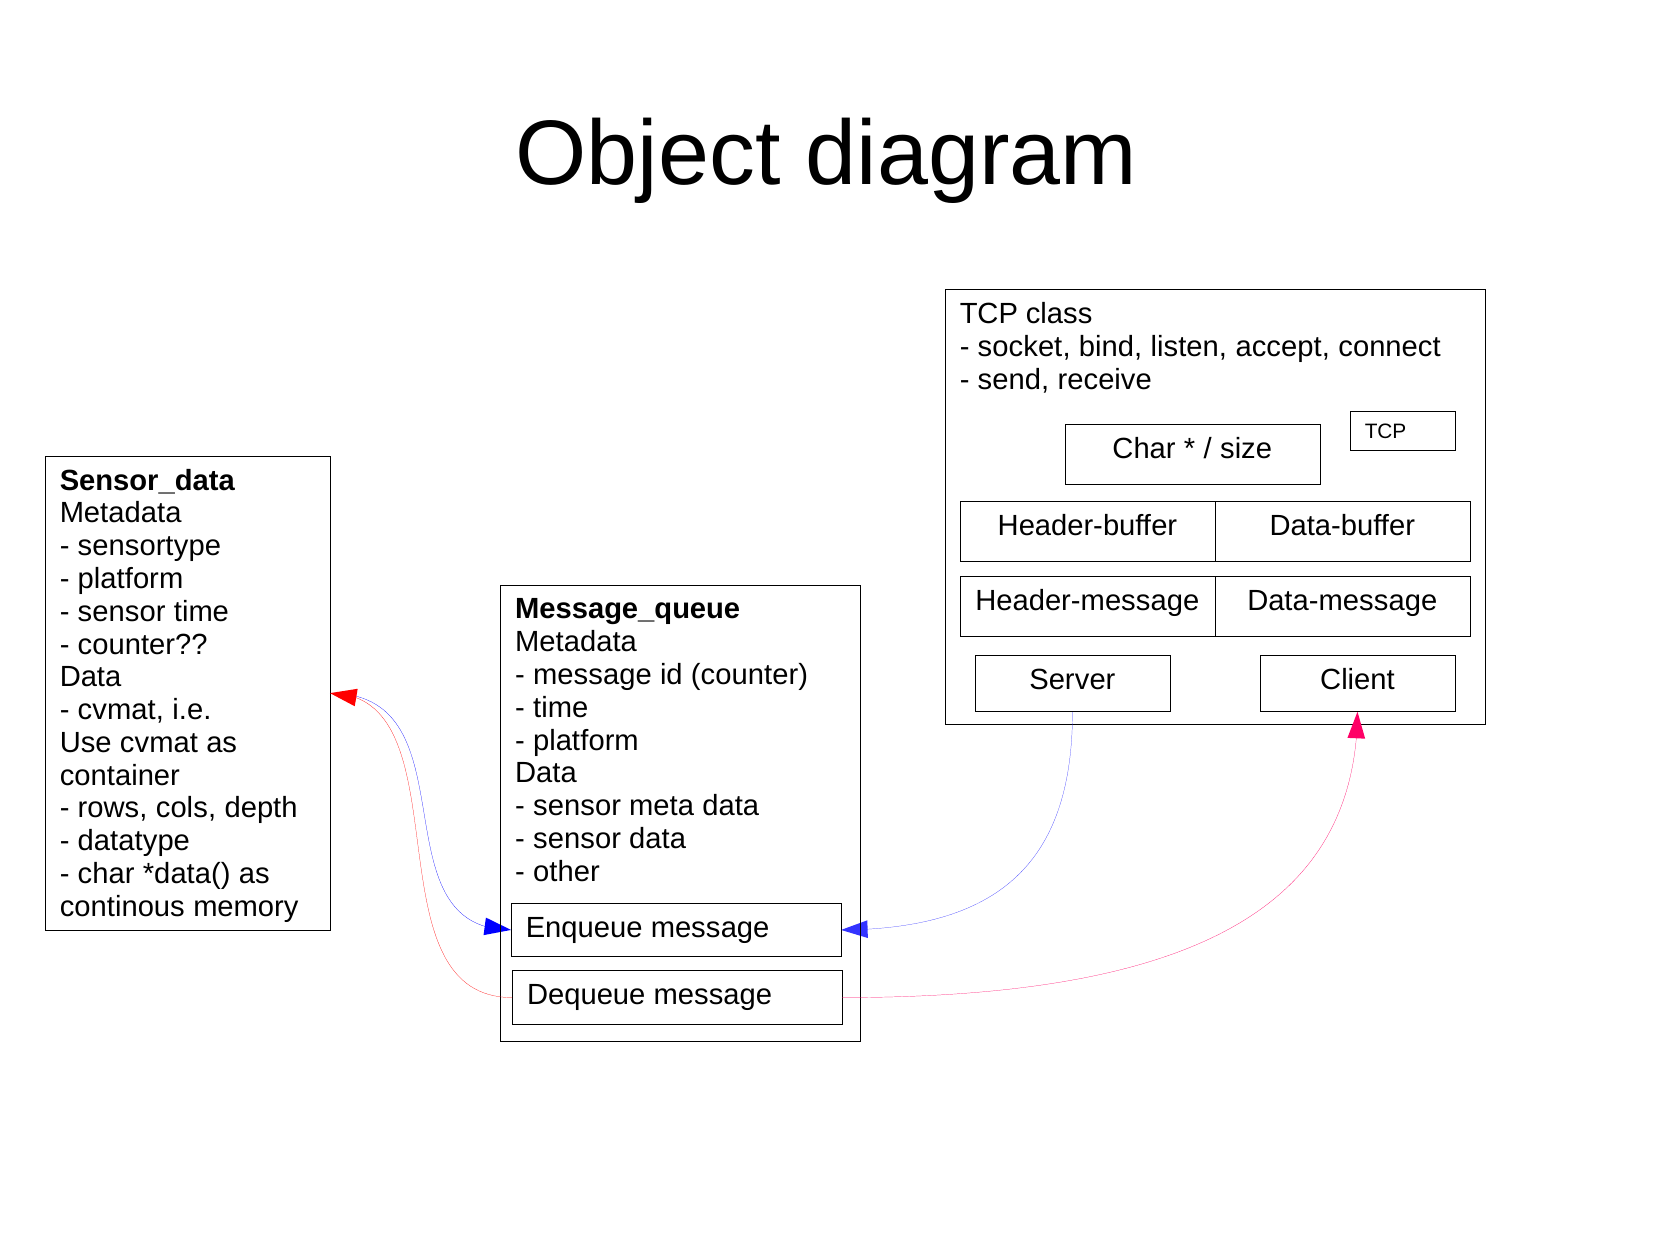

# Object diagram
TCP class
- socket, bind, listen, accept, connect
- send, receive
TCP
Char * / size
Sensor_data
Metadata
- sensortype
- platform
- sensor time
- counter??
Data
- cvmat, i.e.
Use cvmat as container
- rows, cols, depth
- datatype
- char *data() as continous memory
Header-buffer
Data-buffer
Header-message
Data-message
Message_queue
Metadata
- message id (counter)
- time
- platform
Data
- sensor meta data
- sensor data
- other
Enqueue message
Dequeue message
Server
Client